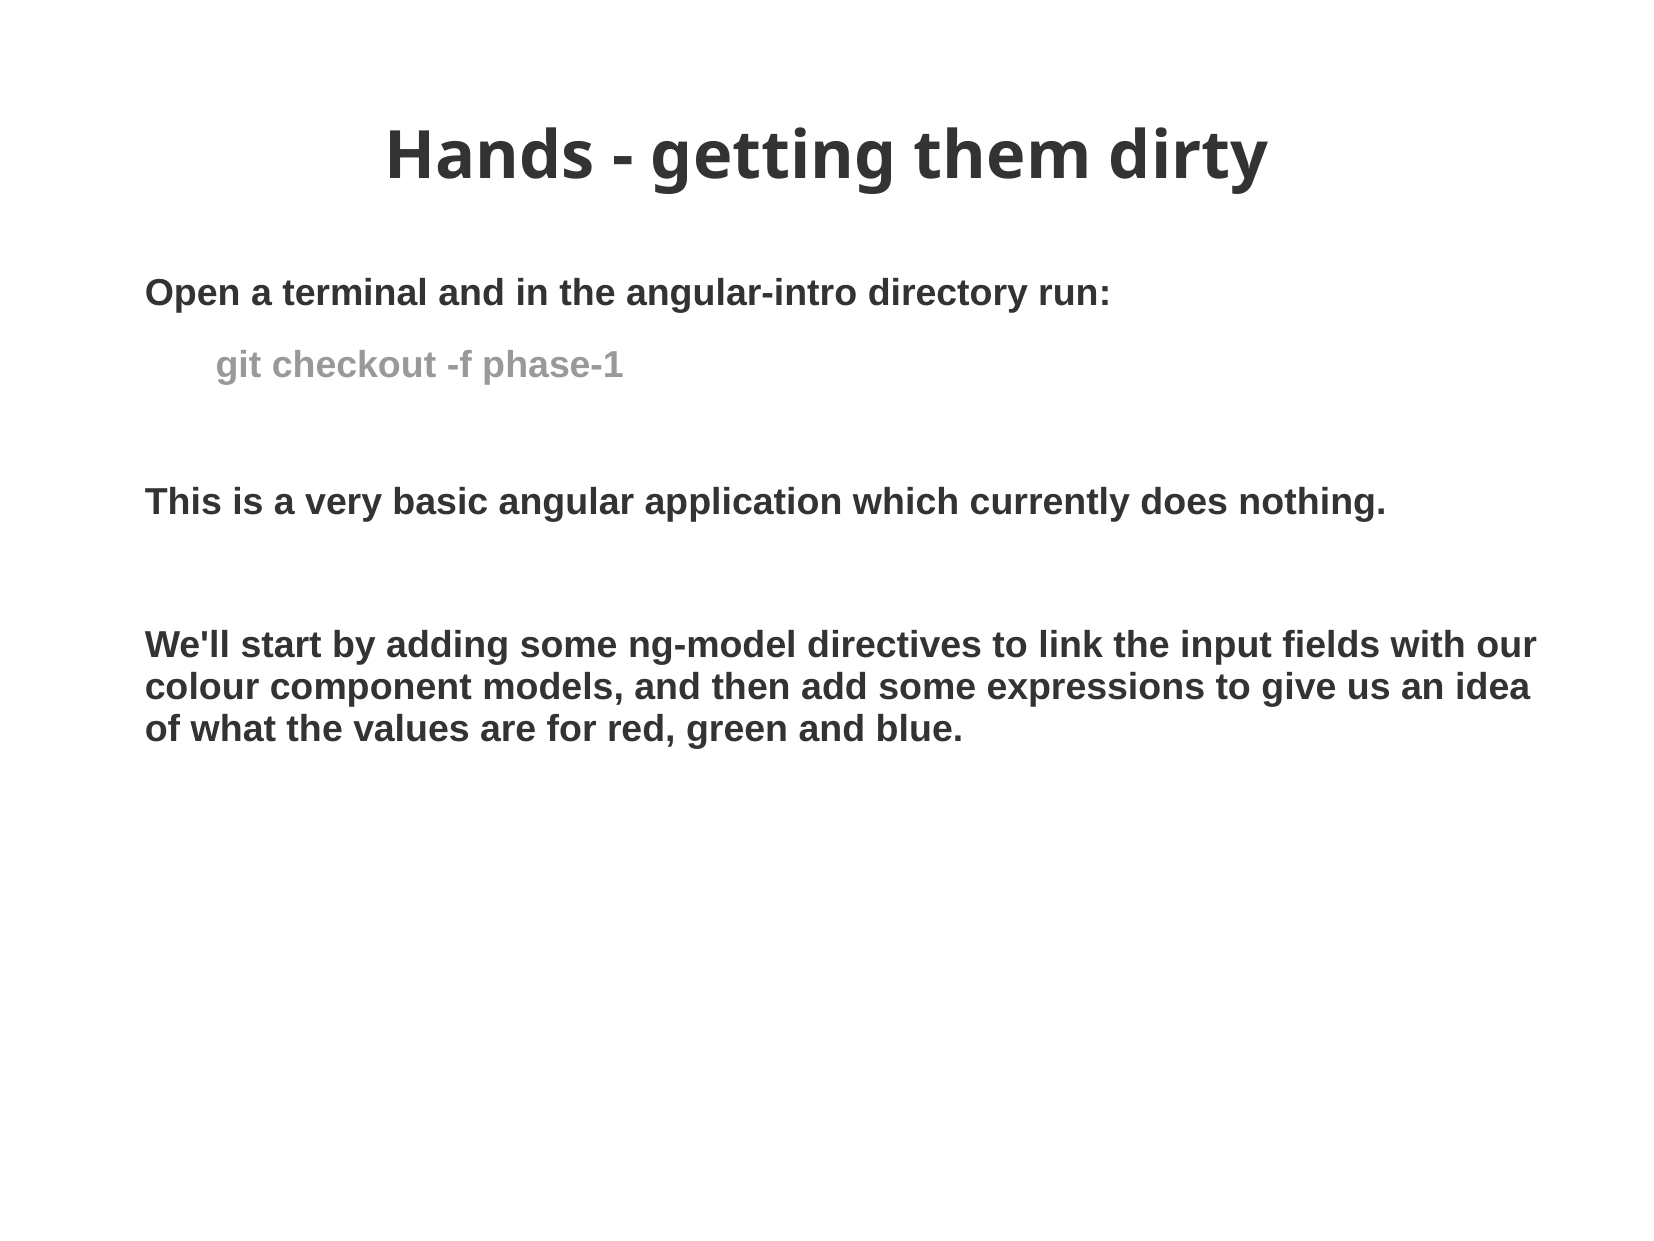

# Hands - getting them dirty
Open a terminal and in the angular-intro directory run:
git checkout -f phase-1
This is a very basic angular application which currently does nothing.
We'll start by adding some ng-model directives to link the input fields with our colour component models, and then add some expressions to give us an idea of what the values are for red, green and blue.